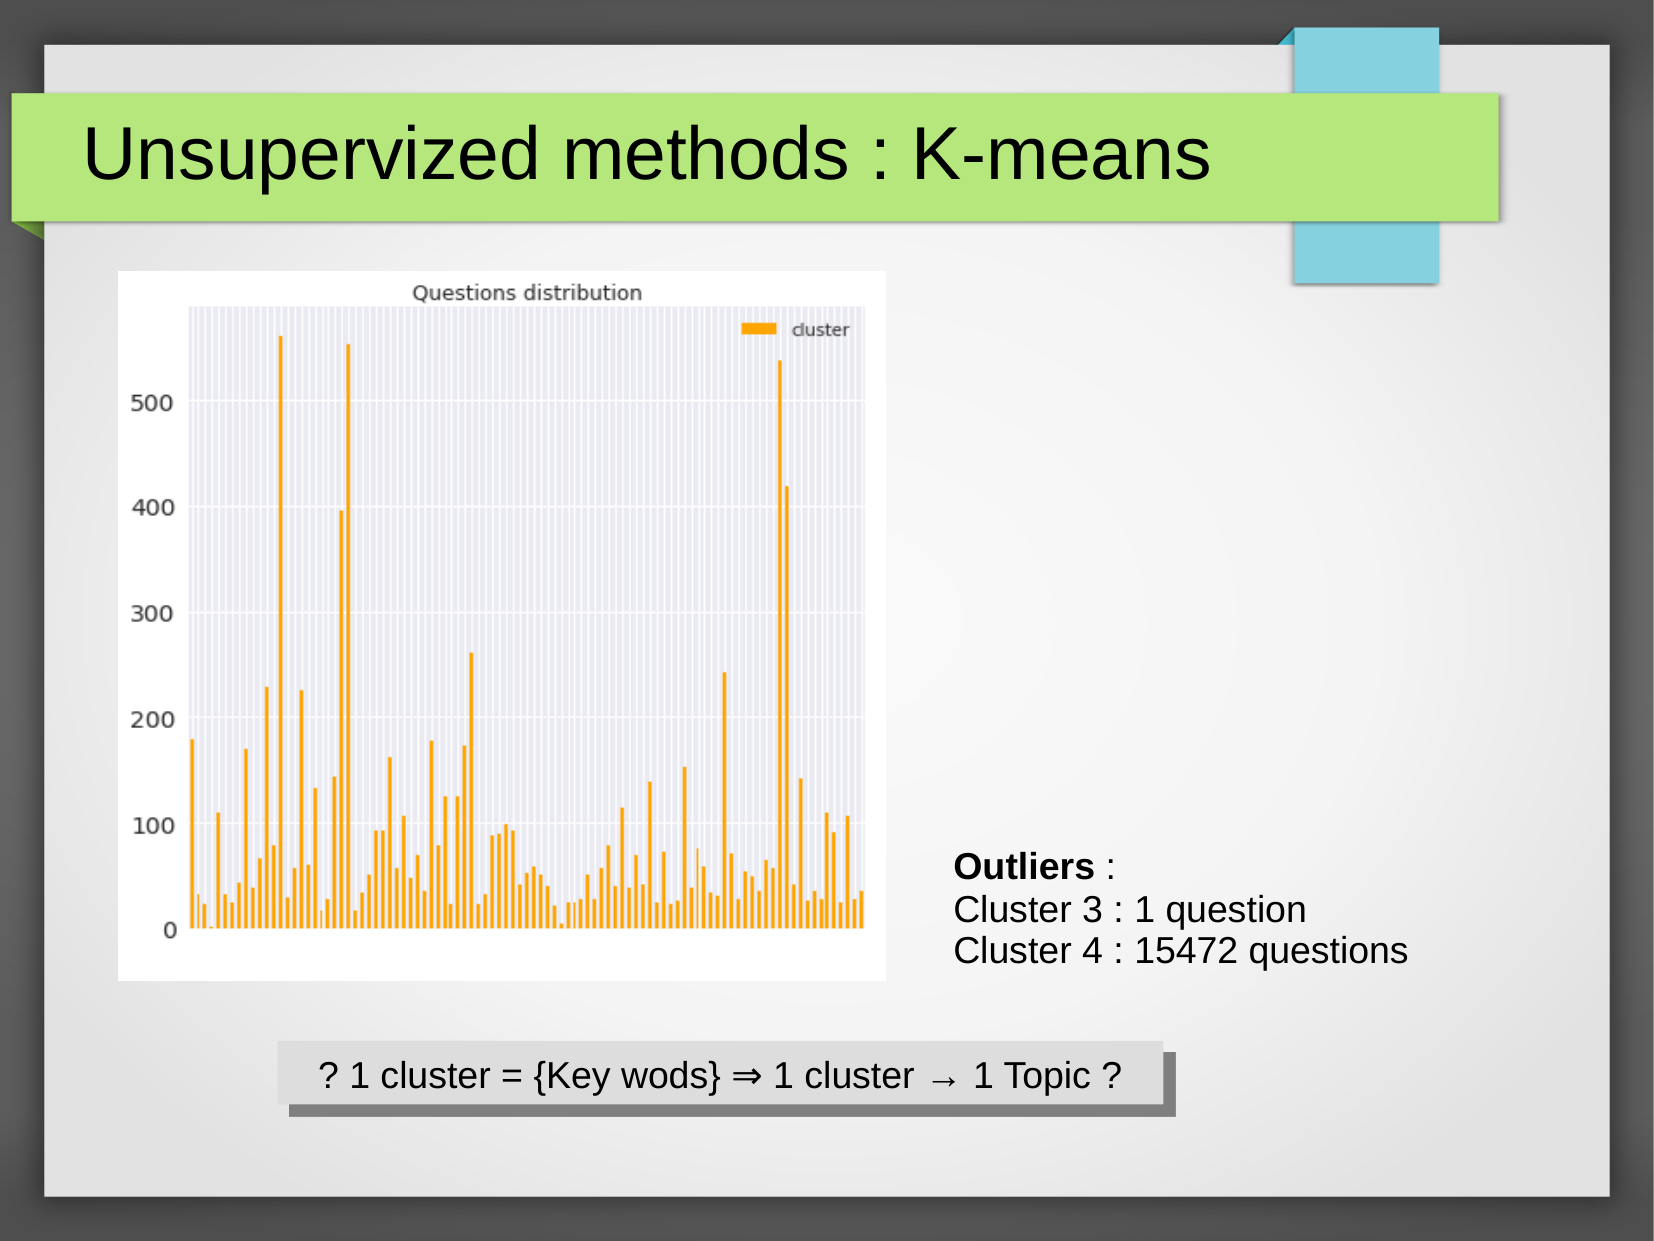

# Unsupervized methods : K-means
Outliers :
Cluster 3 : 1 question
Cluster 4 : 15472 questions
? 1 cluster = {Key wods} ⇒ 1 cluster → 1 Topic ?